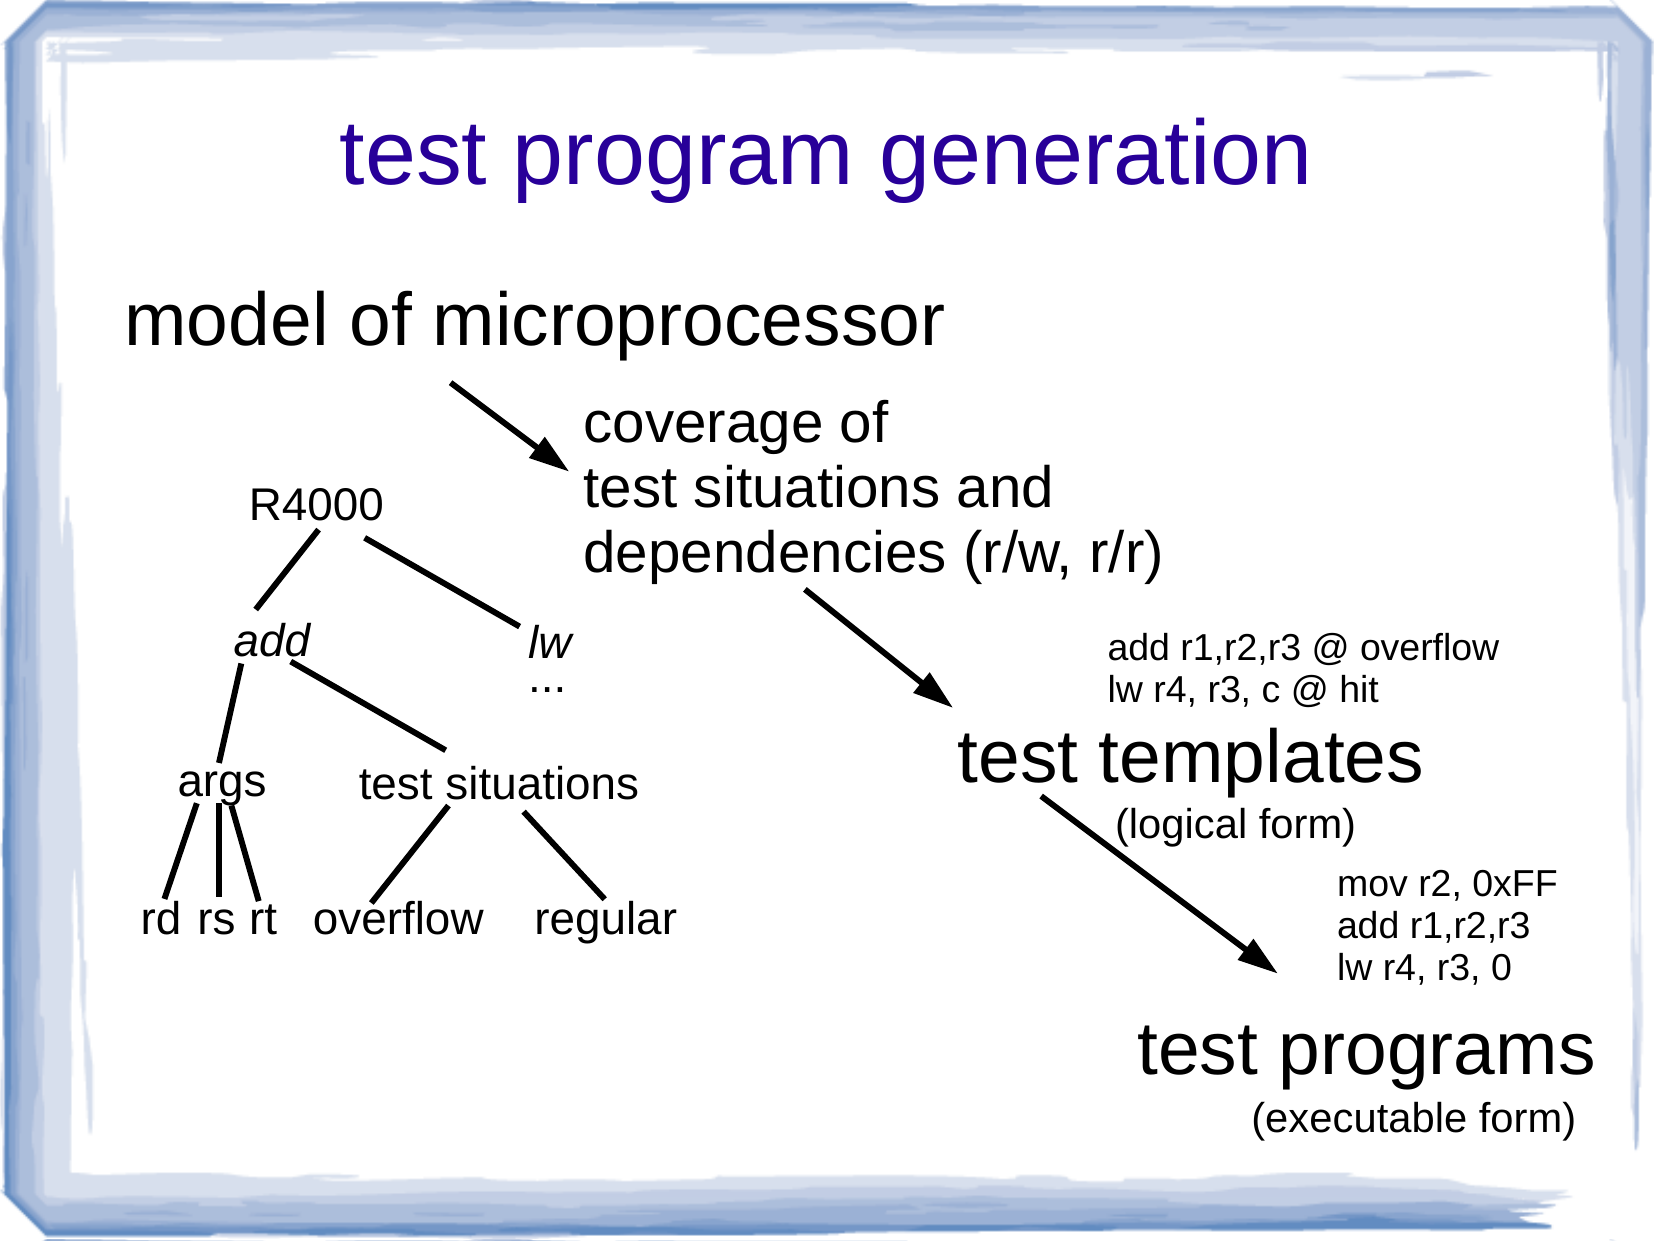

# test program generation
model of microprocessor
coverage of
test situations and
dependencies (r/w, r/r)
R4000
add
lw
add r1,r2,r3 @ overflow
lw r4, r3, c @ hit
...
test templates
args
test situations
(logical form)
mov r2, 0xFF
add r1,r2,r3
lw r4, r3, 0
rd
rs
rt
overflow
regular
test programs
(executable form)